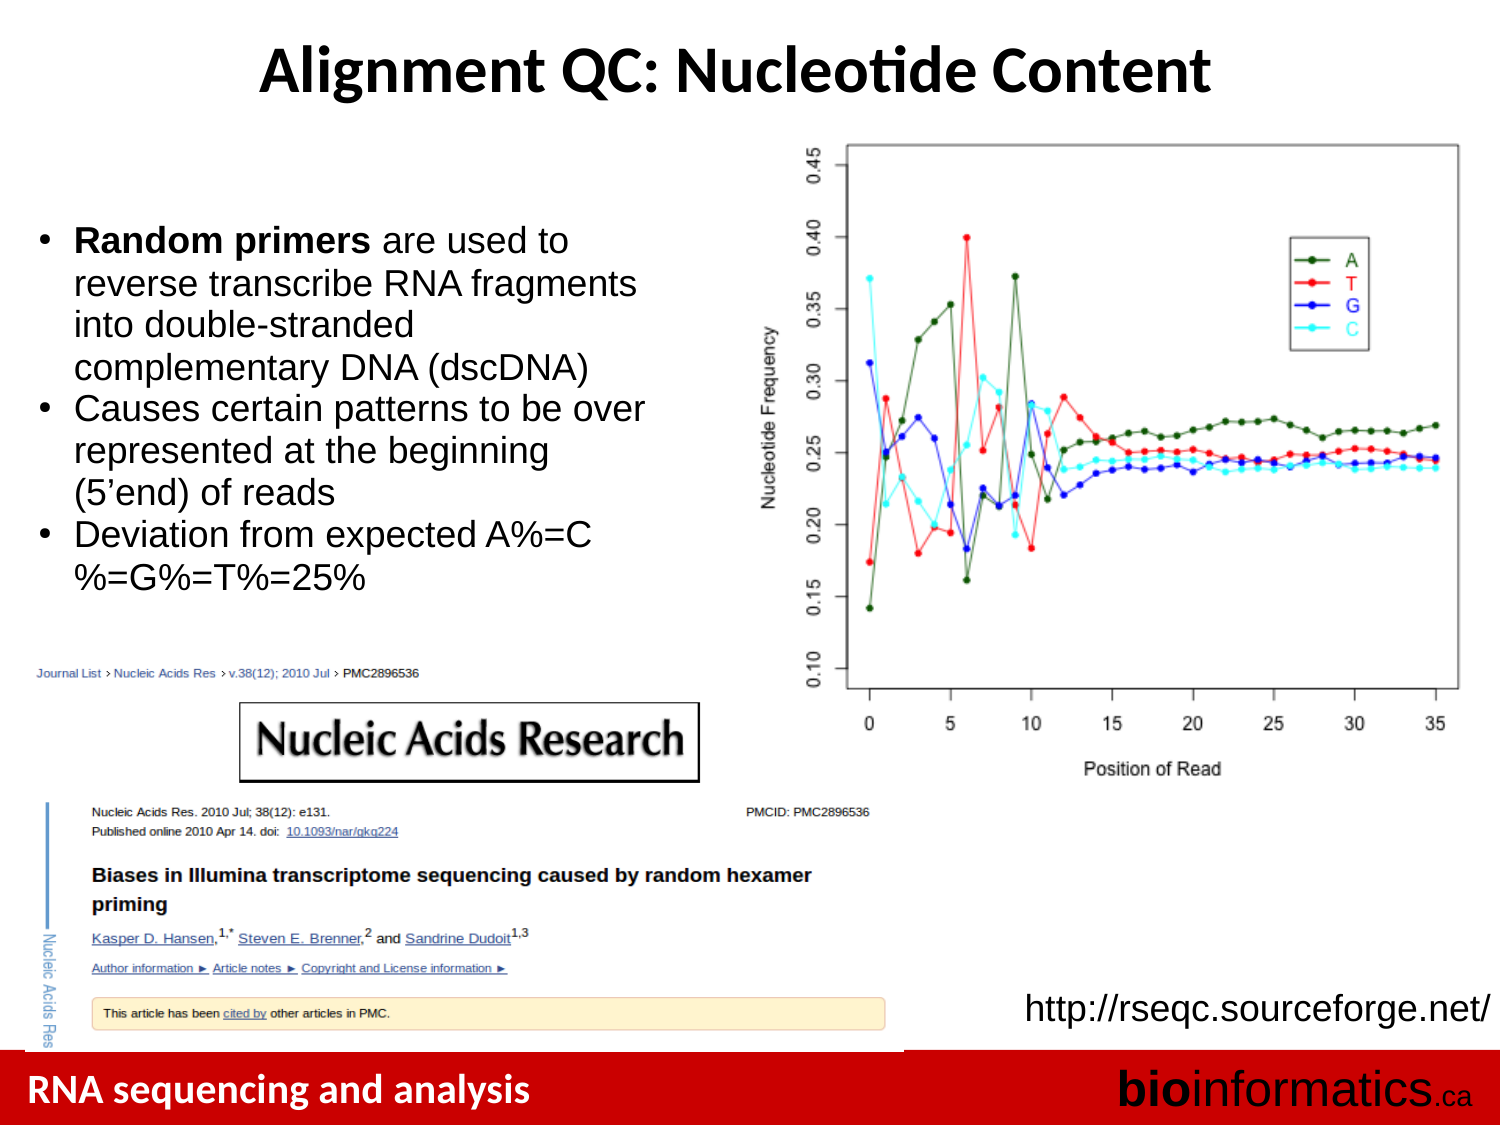

# Alignment QC: Nucleotide Content
Random primers are used to reverse transcribe RNA fragments into double-stranded complementary DNA (dscDNA)
Causes certain patterns to be over represented at the beginning (5’end) of reads
Deviation from expected A%=C%=G%=T%=25%
http://rseqc.sourceforge.net/